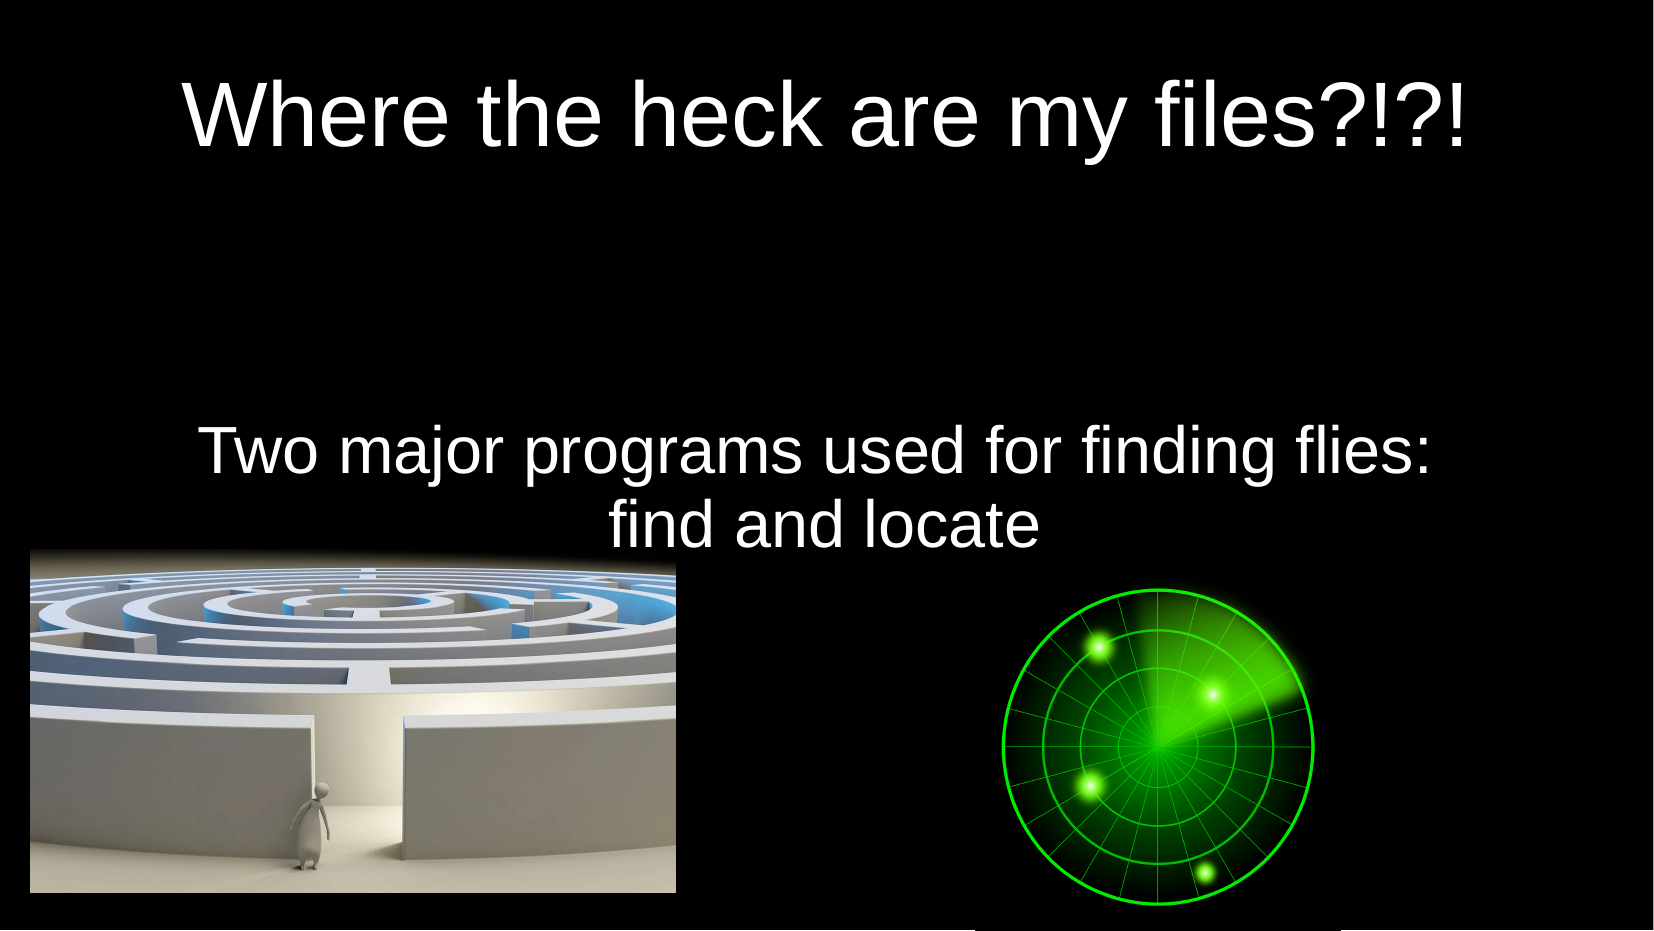

# Where the heck are my files?!?!
Two major programs used for finding flies:
find and locate